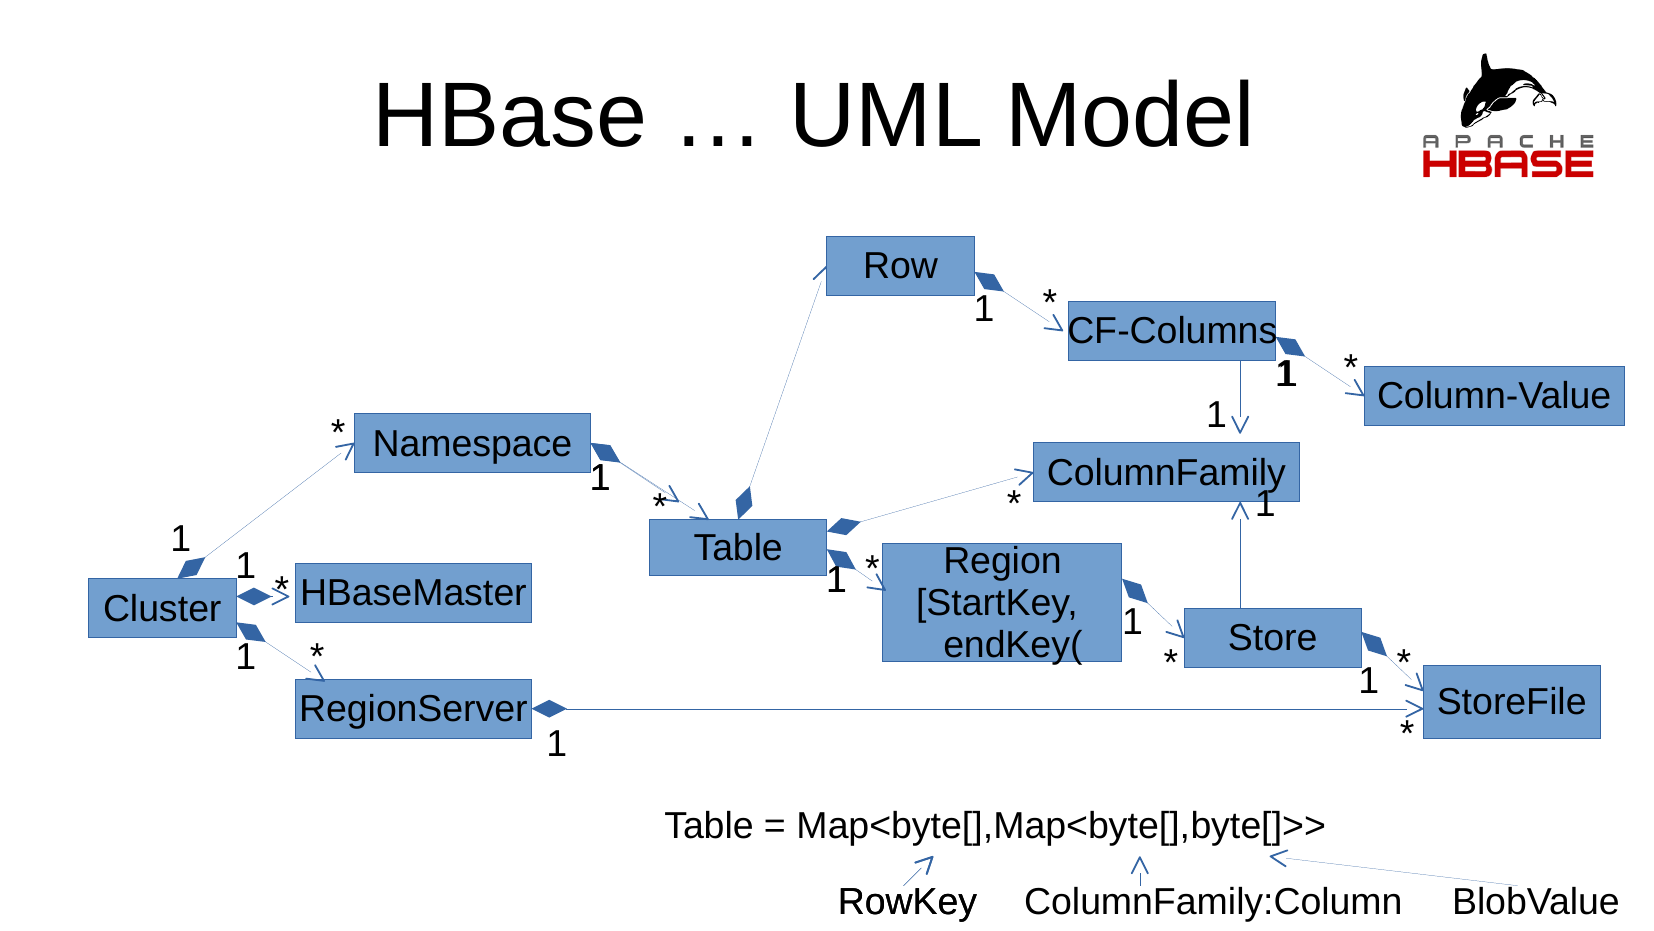

# HBase … UML Model
Row
*
1
CF-Columns
*
1
1
Column-Value
1
*
Namespace
ColumnFamily
1
1
*
1
*
1
Table
1
*
Region
[StartKey,
 endKey(
1
1
*
HBaseMaster
Cluster
1
Store
1
*
*
*
1
StoreFile
RegionServer
*
1
Table = Map<byte[],Map<byte[],byte[]>>
RowKey
BlobValue
RowKey
ColumnFamily:Column